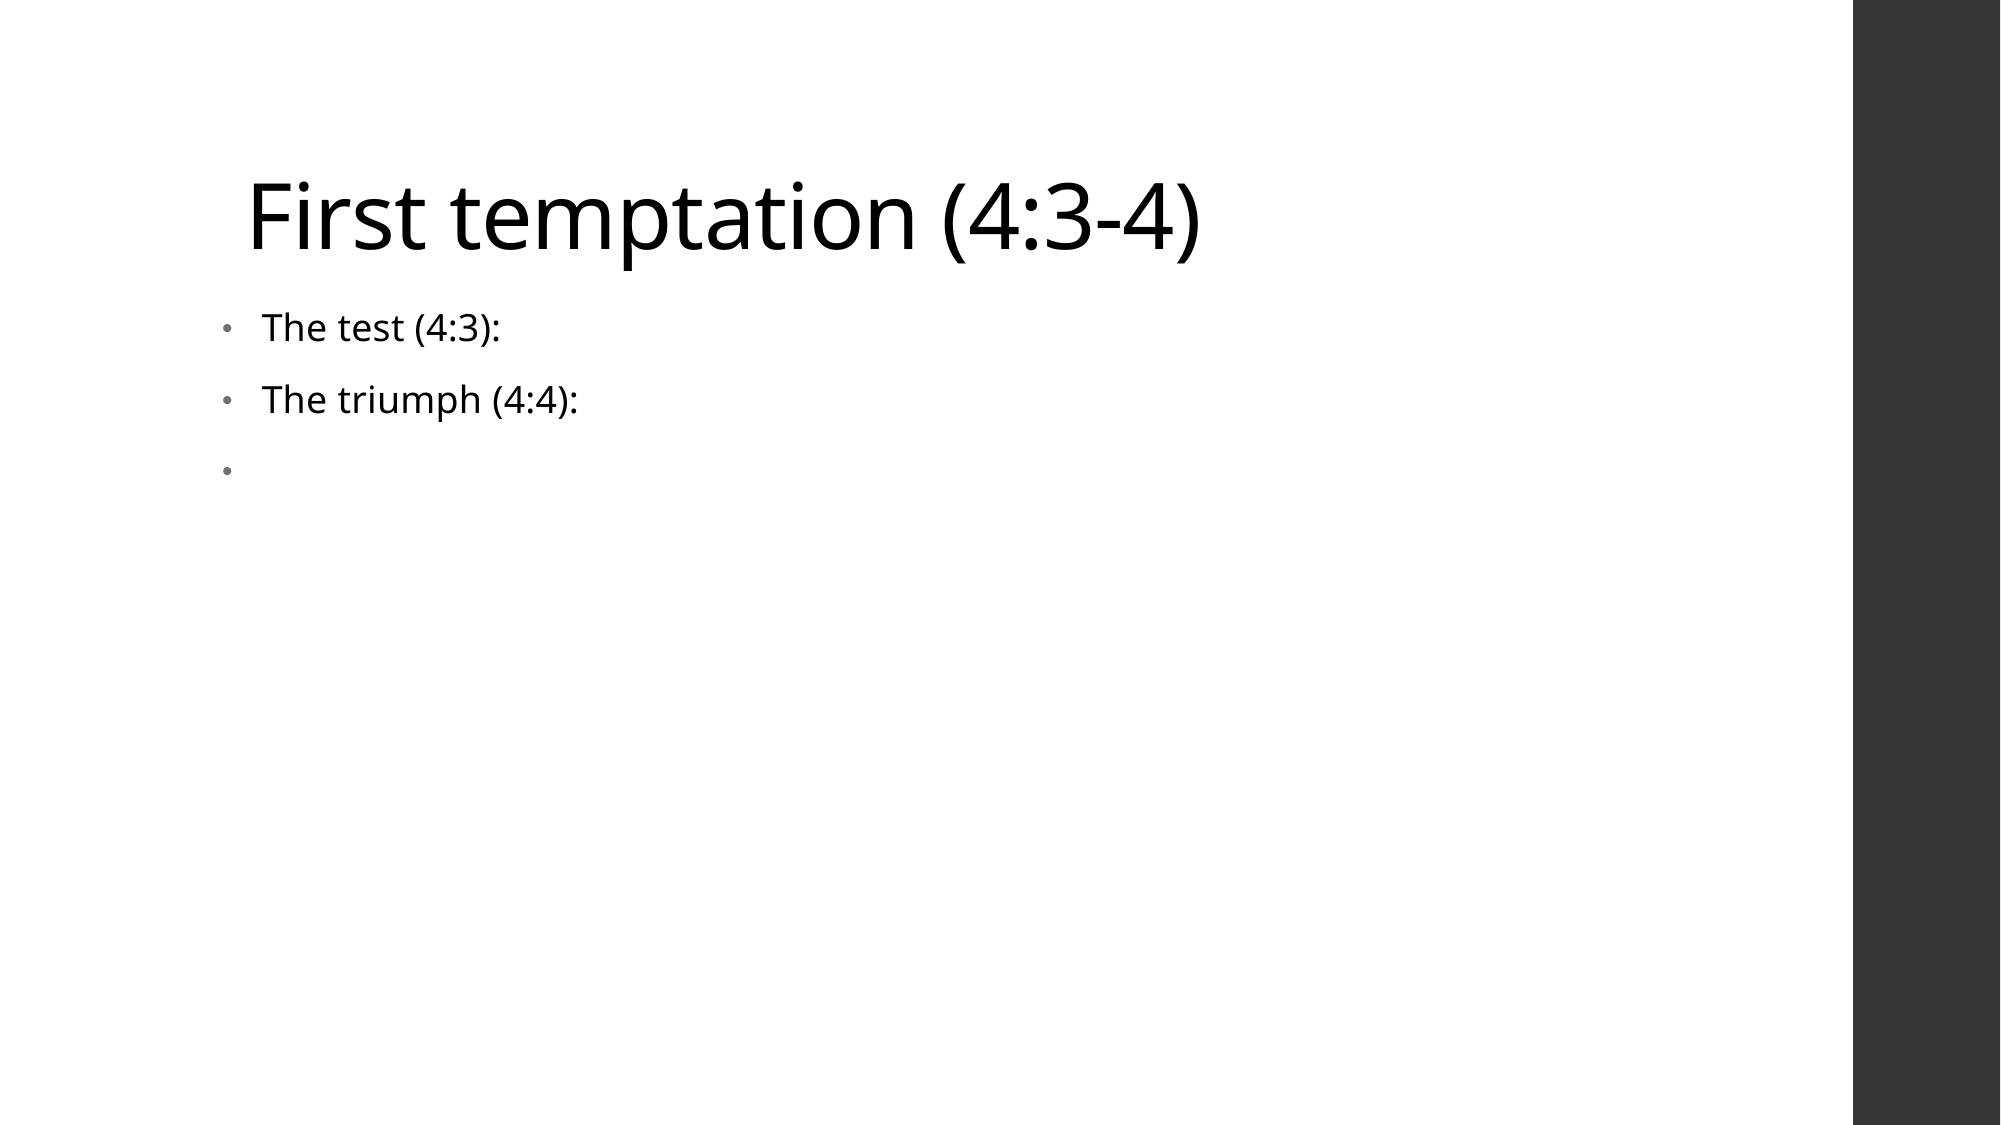

# First temptation (4:3-4)
 The test (4:3):
 The triumph (4:4):